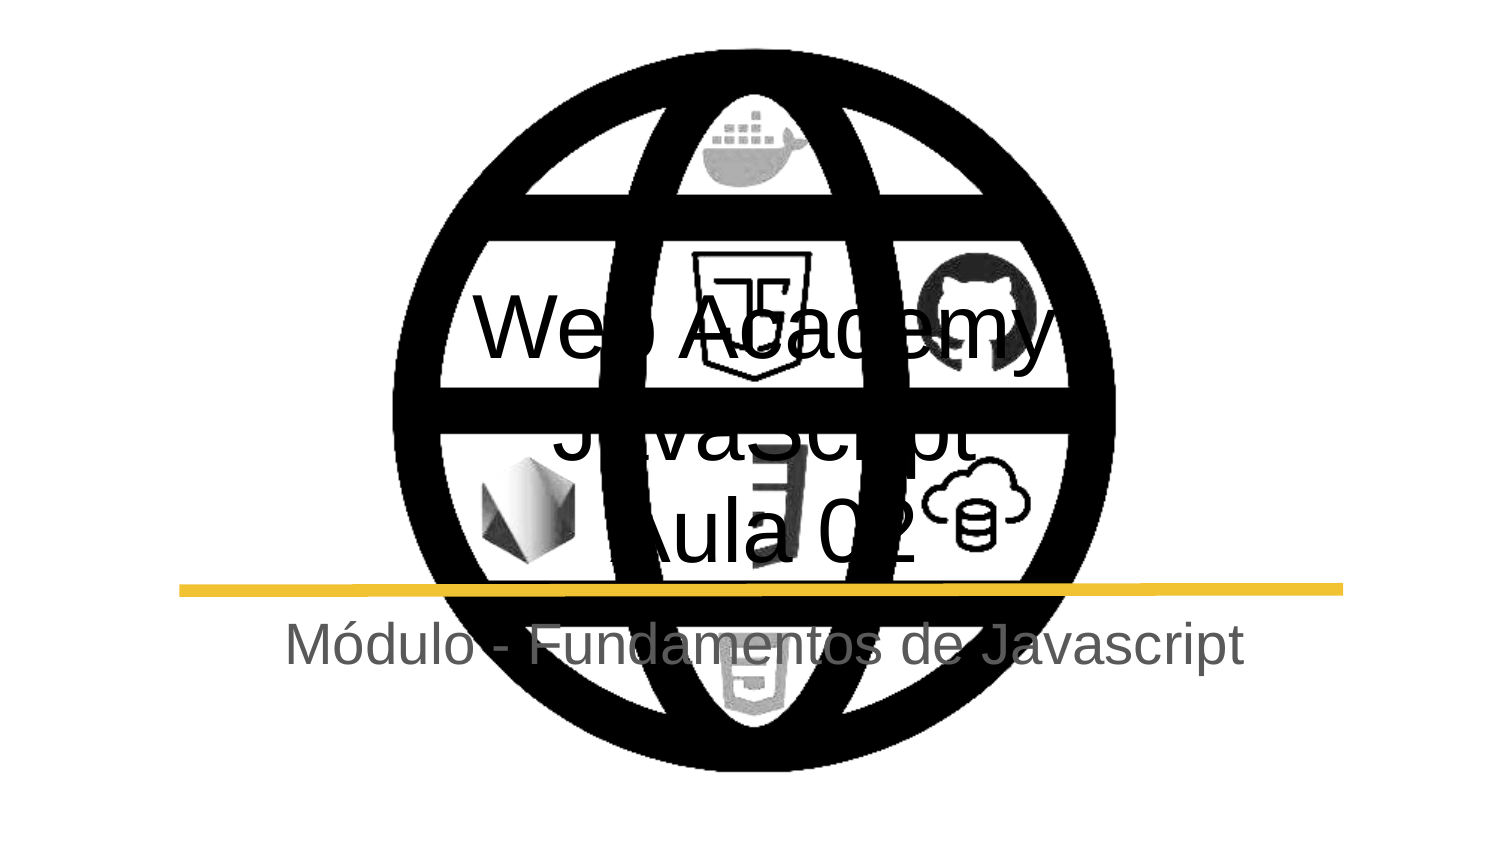

# Web Academy JavaScript Aula 02
Módulo - Fundamentos de Javascript